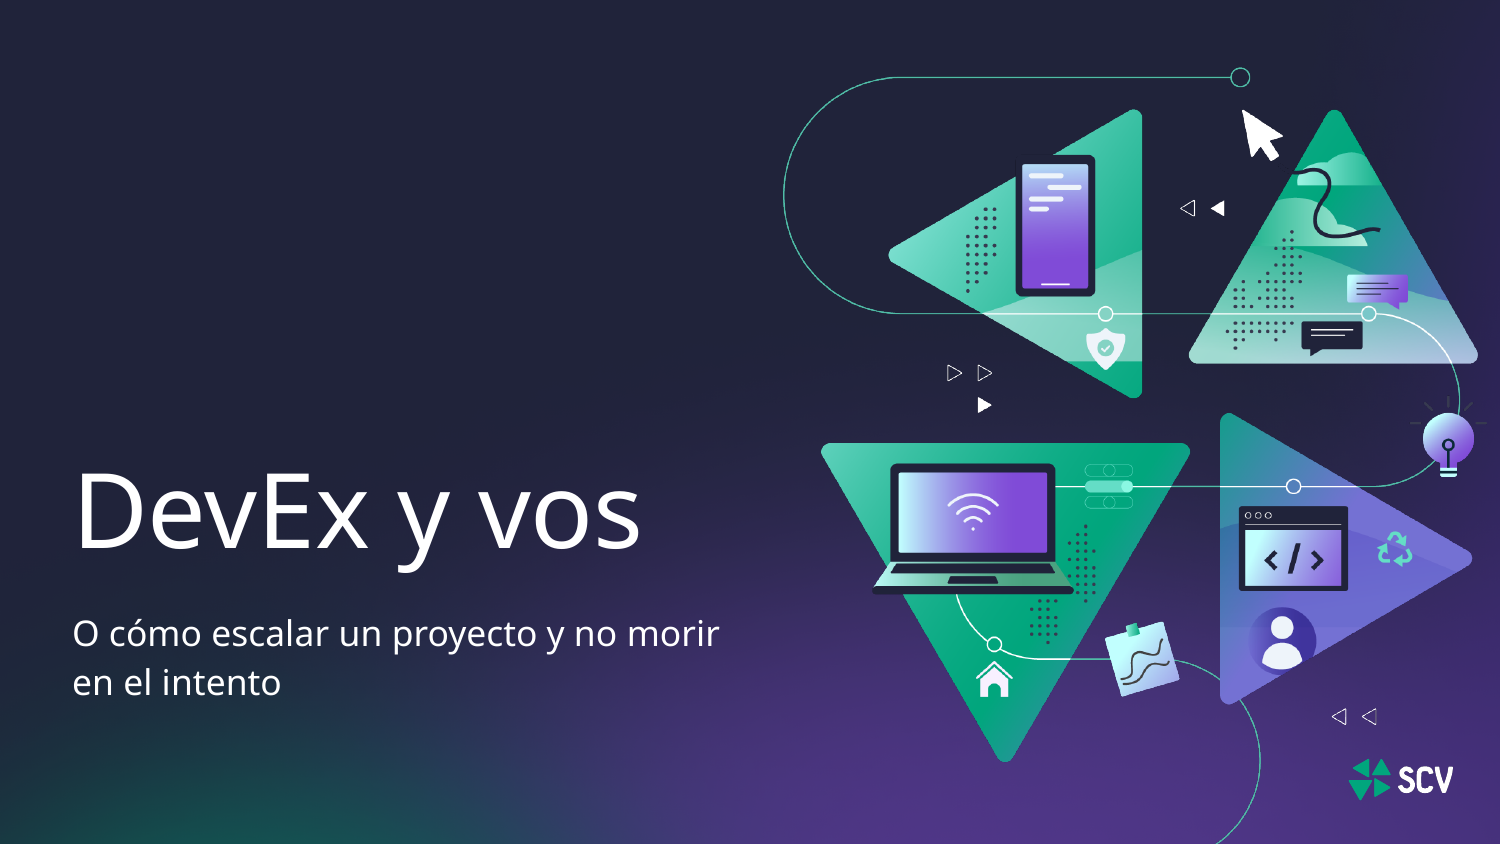

# DevEx y vos
O cómo escalar un proyecto y no morir en el intento